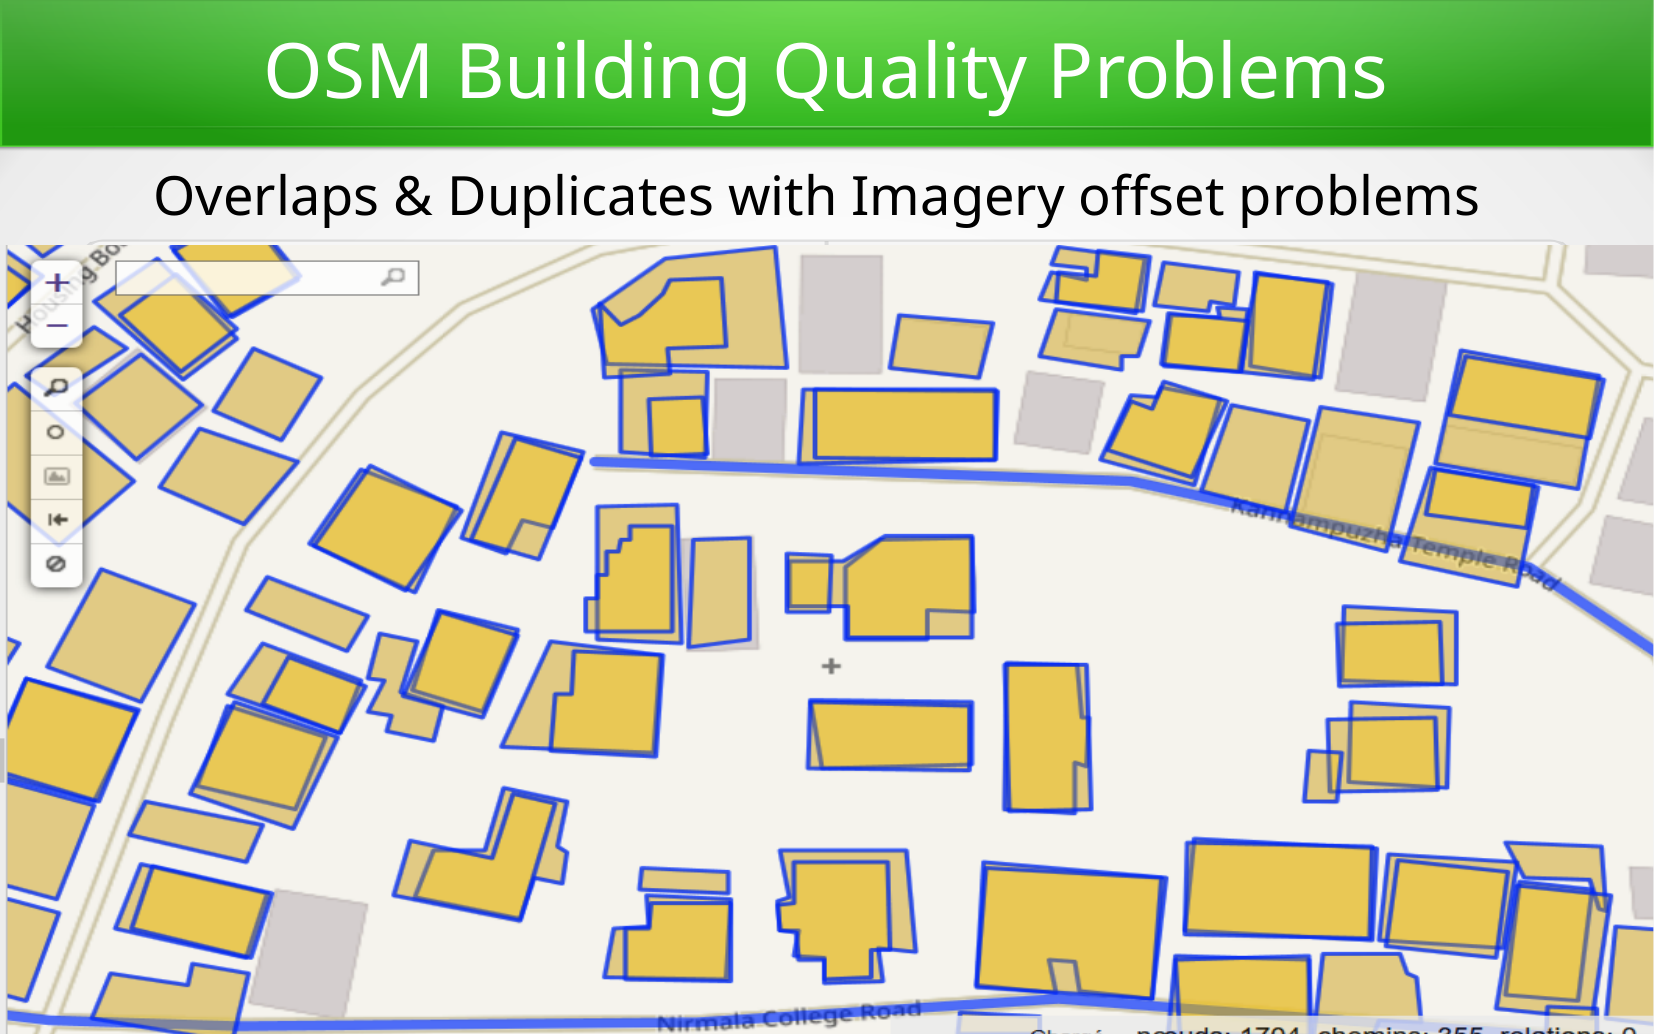

# OSM Building Quality Problems
Overlaps & Duplicates with Imagery offset problems